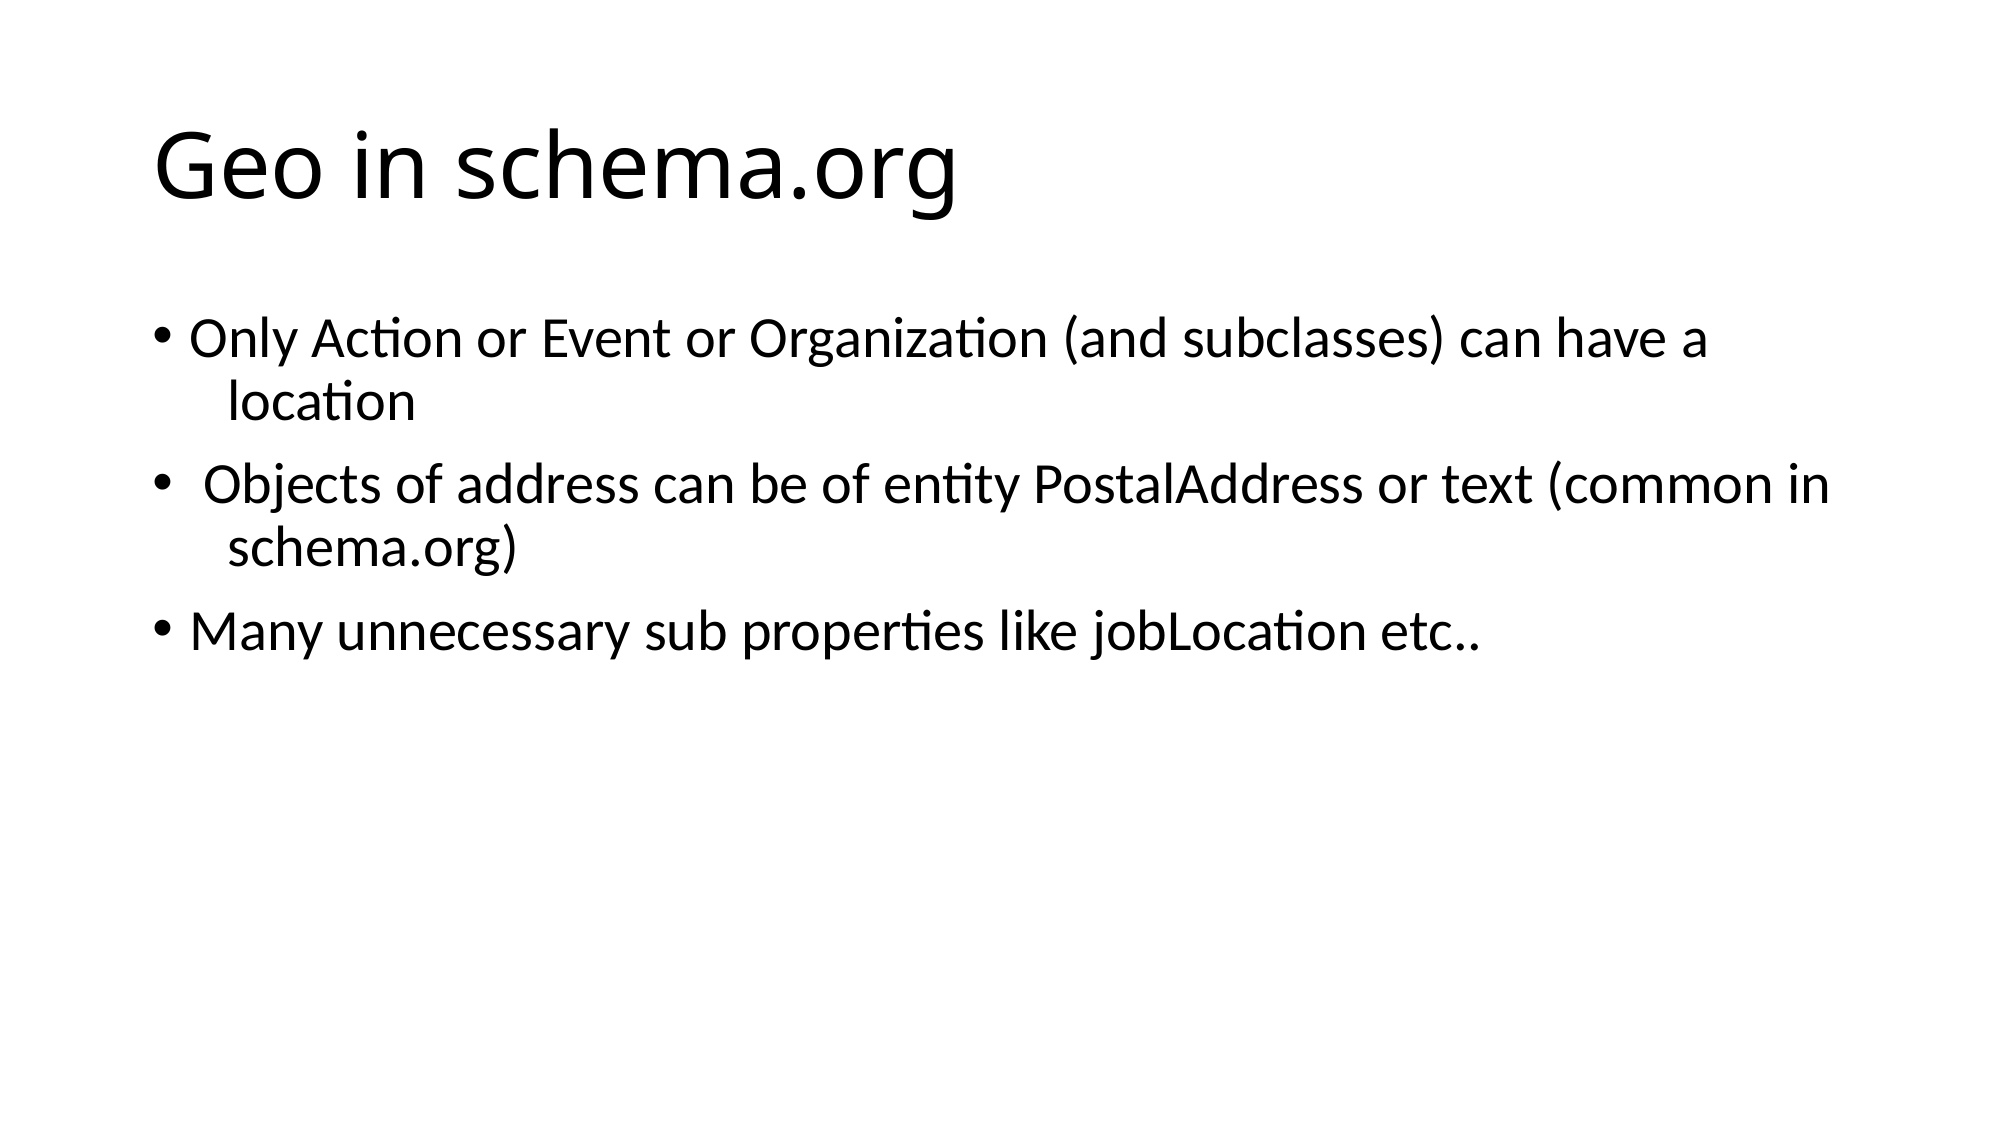

# Geo in schema.org
Only Action or Event or Organization (and subclasses) can have a location
 Objects of address can be of entity PostalAddress or text (common in schema.org)
Many unnecessary sub properties like jobLocation etc..